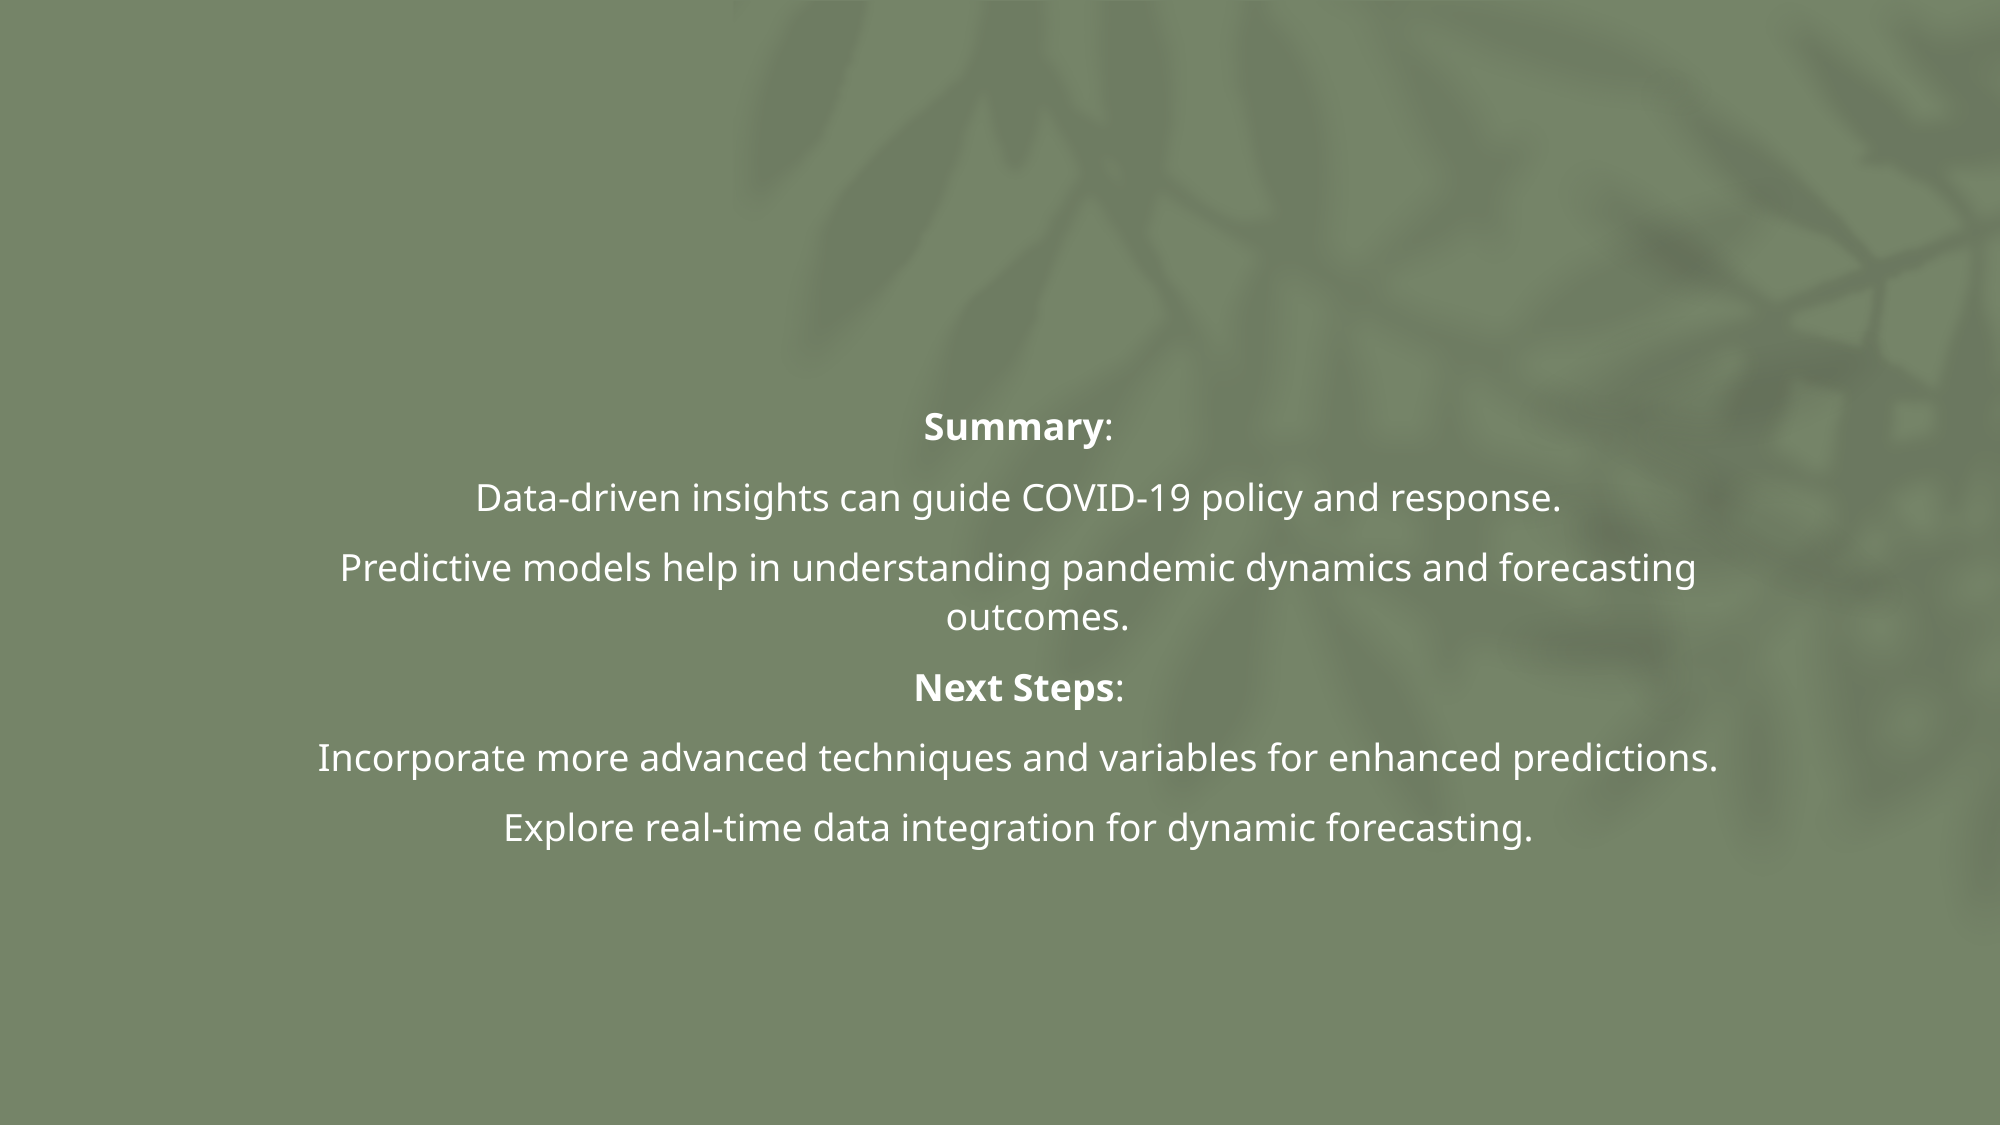

# Summary:
Data-driven insights can guide COVID-19 policy and response.
Predictive models help in understanding pandemic dynamics and forecasting outcomes.
Next Steps:
Incorporate more advanced techniques and variables for enhanced predictions.
Explore real-time data integration for dynamic forecasting.